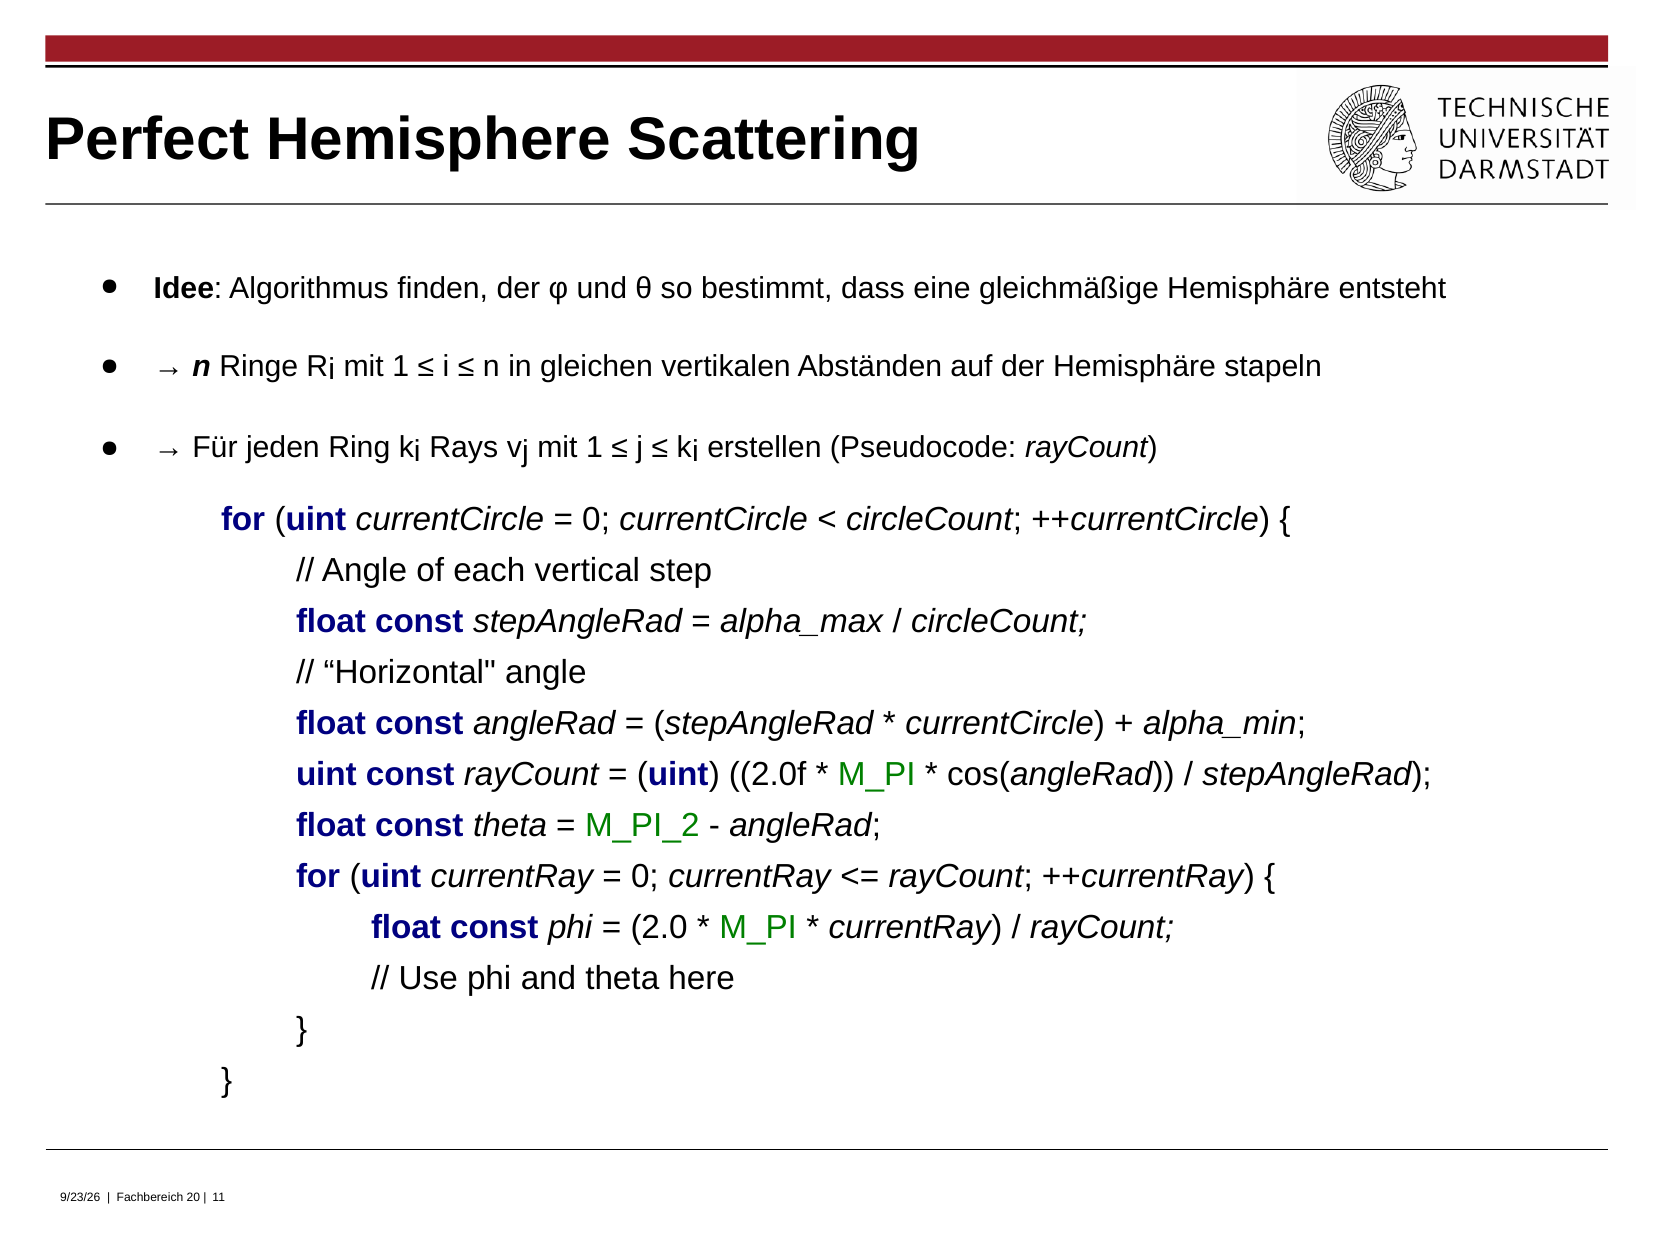

# Perfect Hemisphere Scattering
Idee: Algorithmus finden, der φ und θ so bestimmt, dass eine gleichmäßige Hemisphäre entsteht
→ n Ringe Ri mit 1 ≤ i ≤ n in gleichen vertikalen Abständen auf der Hemisphäre stapeln
→ Für jeden Ring ki Rays vj mit 1 ≤ j ≤ ki erstellen (Pseudocode: rayCount)
for (uint currentCircle = 0; currentCircle < circleCount; ++currentCircle) {
	// Angle of each vertical step
	float const stepAngleRad = alpha_max / circleCount;
	// “Horizontal" angle
	float const angleRad = (stepAngleRad * currentCircle) + alpha_min;
	uint const rayCount = (uint) ((2.0f * M_PI * cos(angleRad)) / stepAngleRad);
	float const theta = M_PI_2 - angleRad;
	for (uint currentRay = 0; currentRay <= rayCount; ++currentRay) {
		float const phi = (2.0 * M_PI * currentRay) / rayCount;
		// Use phi and theta here
	}
}